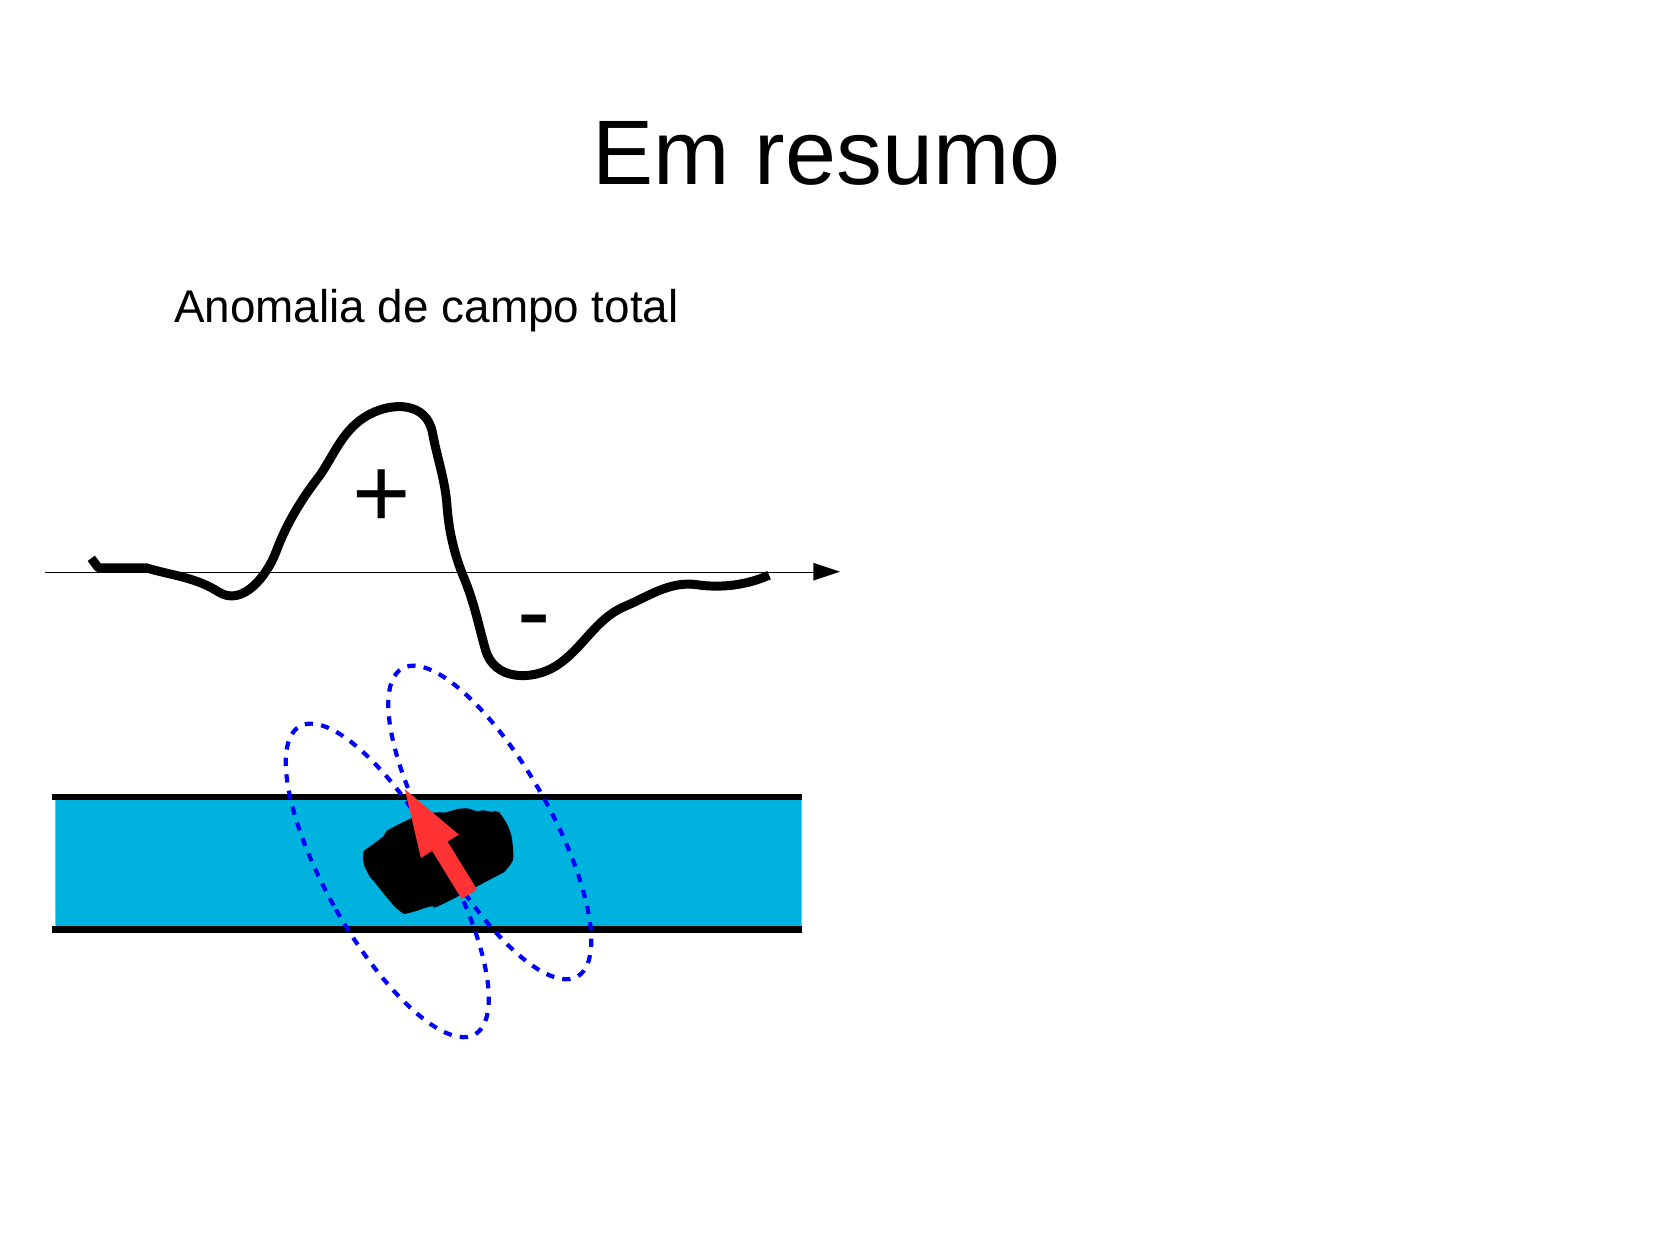

# Em resumo
Anomalia de campo total
+
-